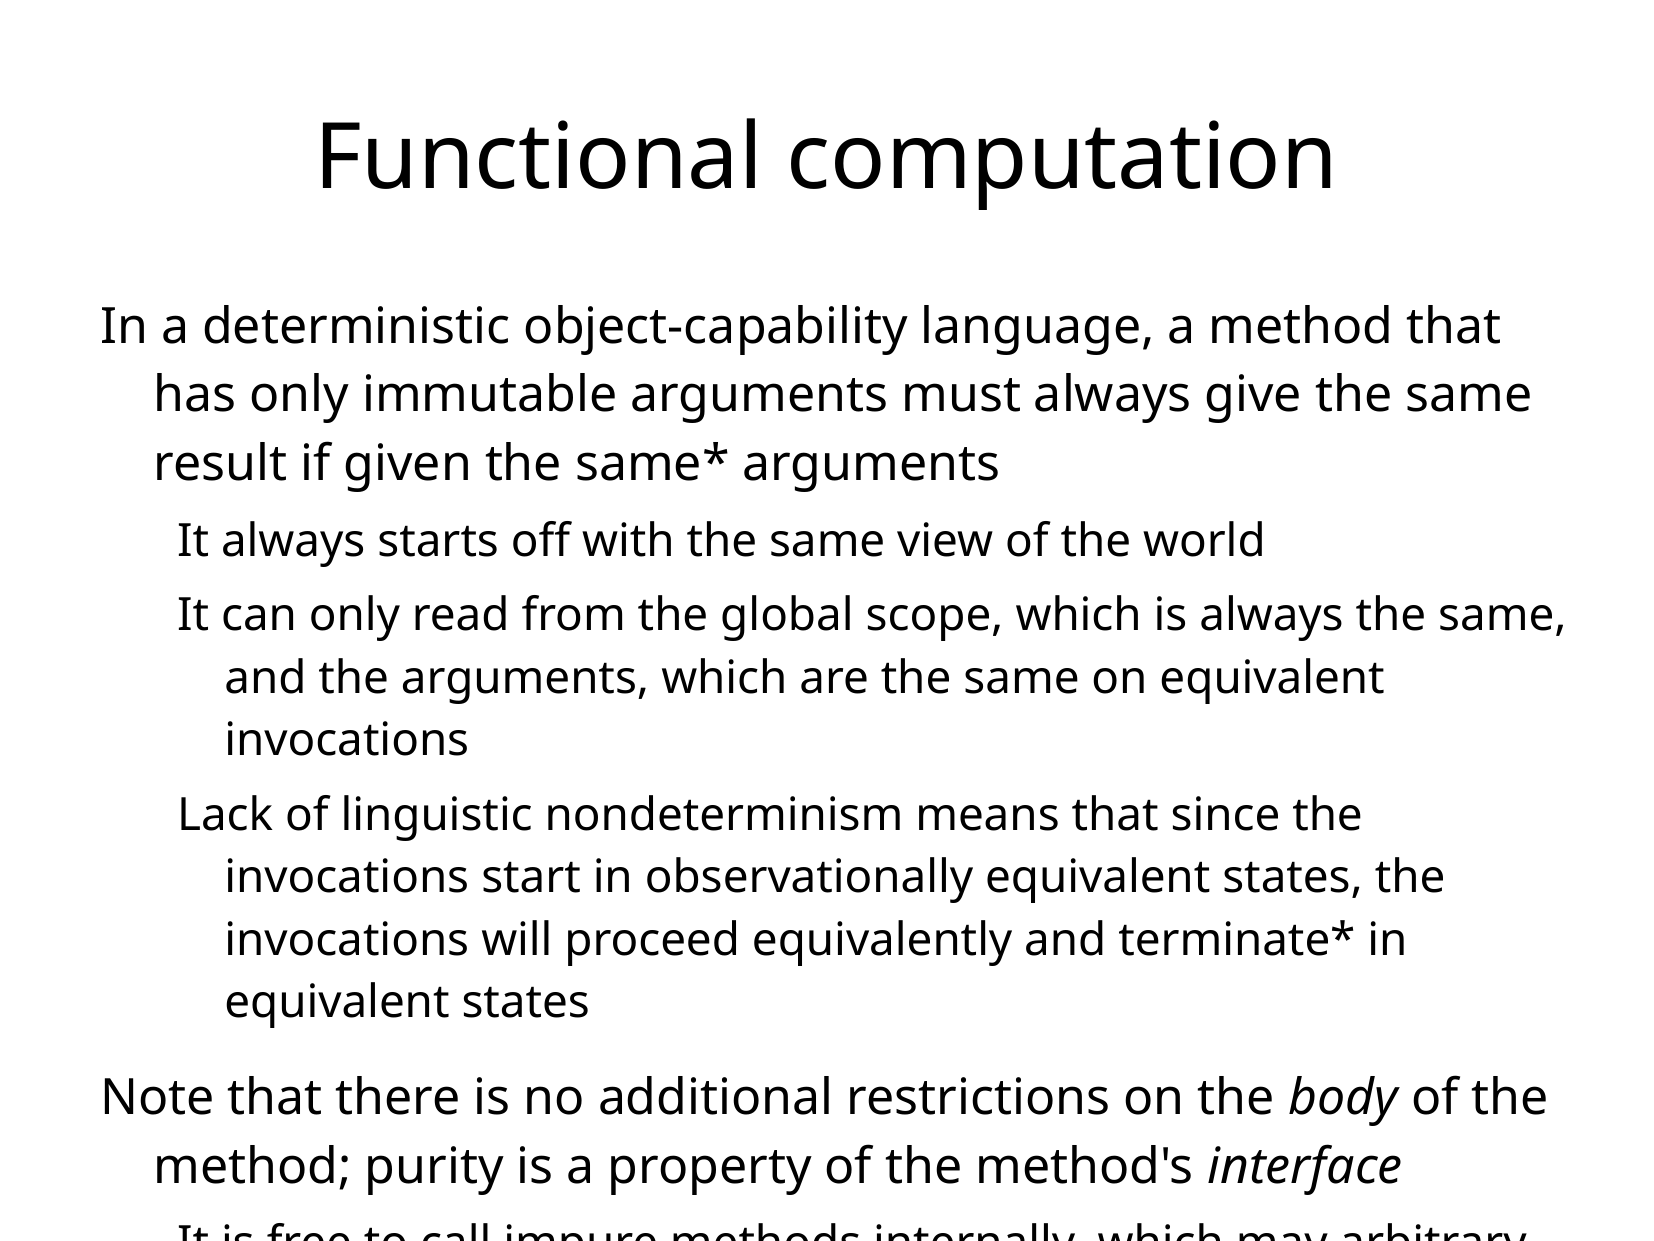

# Functional computation
In a deterministic object-capability language, a method that has only immutable arguments must always give the same result if given the same* arguments
It always starts off with the same view of the world
It can only read from the global scope, which is always the same, and the arguments, which are the same on equivalent invocations
Lack of linguistic nondeterminism means that since the invocations start in observationally equivalent states, the invocations will proceed equivalently and terminate* in equivalent states
Note that there is no additional restrictions on the body of the method; purity is a property of the method's interface
It is free to call impure methods internally, which may arbitrary modify internal data structures
Purity of methods can be verified by inspection